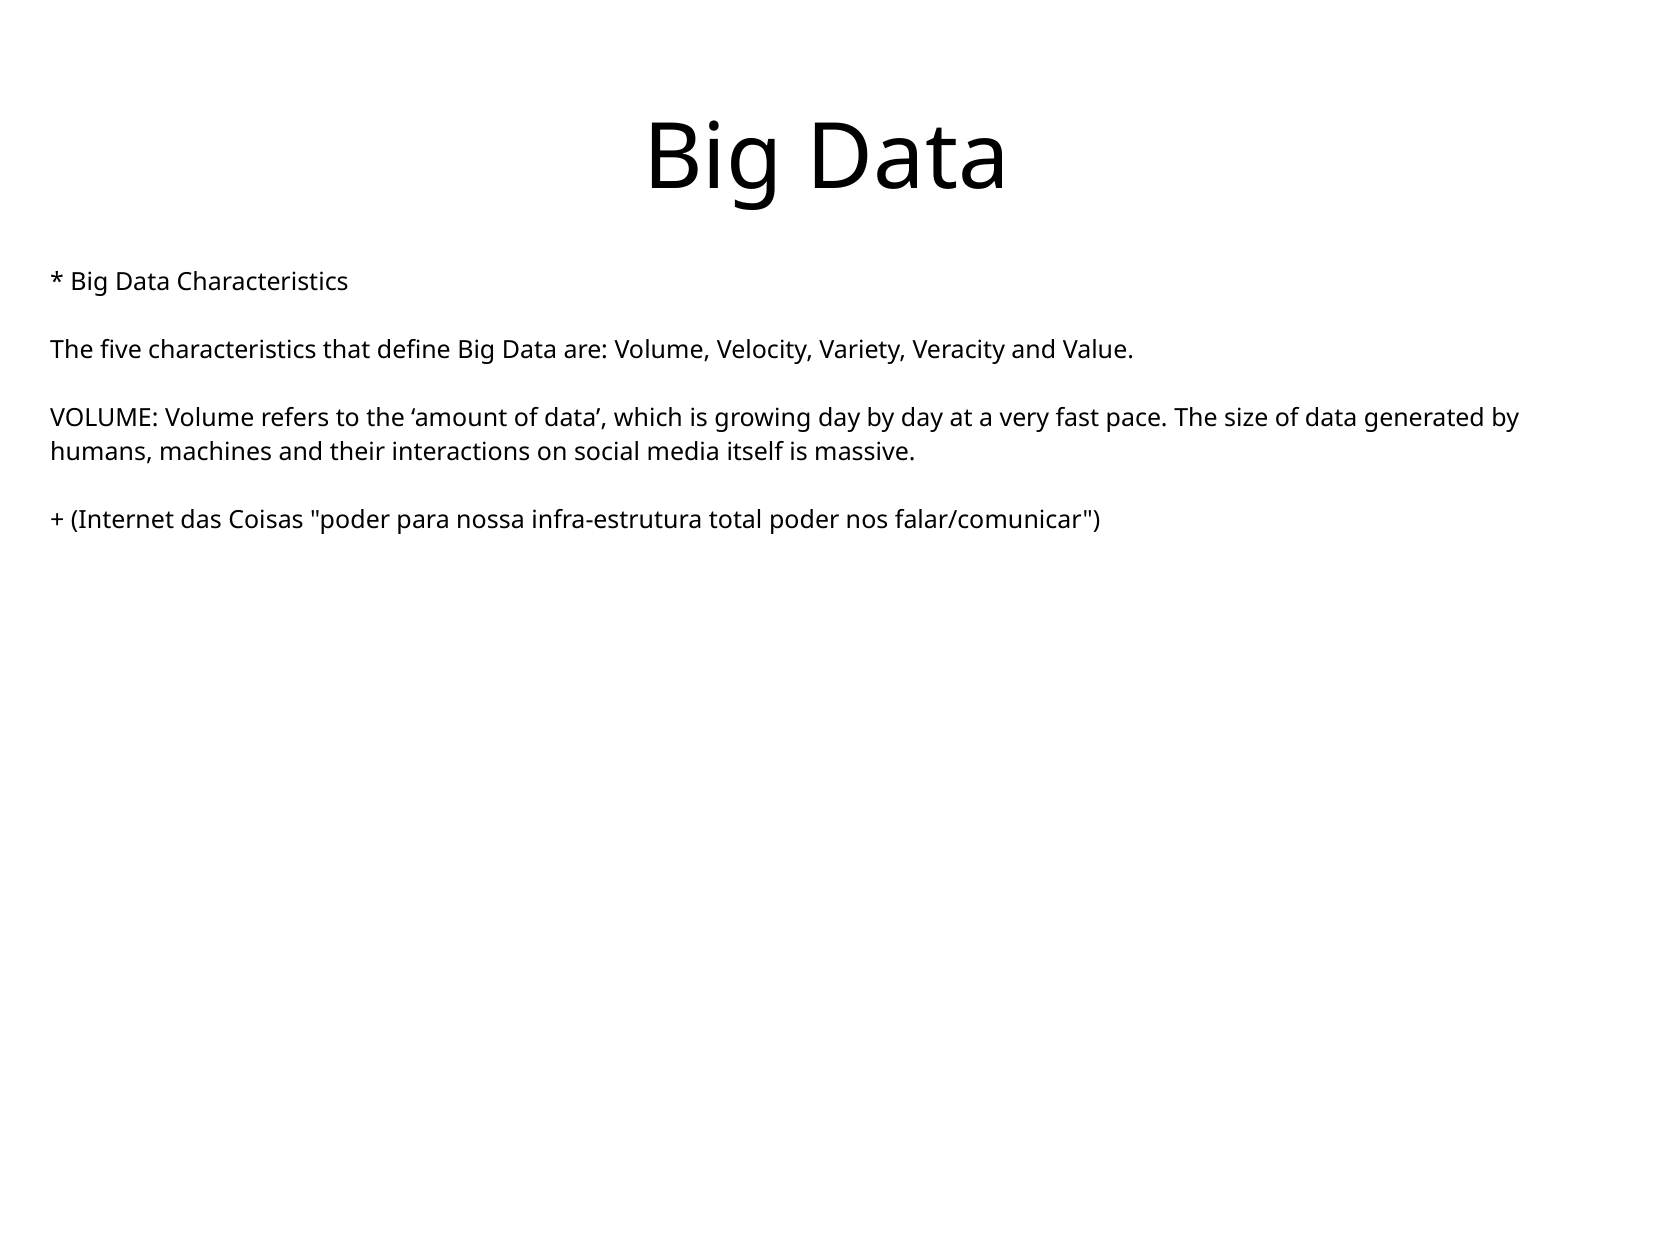

# Big Data
* Big Data Characteristics
The five characteristics that define Big Data are: Volume, Velocity, Variety, Veracity and Value.
VOLUME: Volume refers to the ‘amount of data’, which is growing day by day at a very fast pace. The size of data generated by humans, machines and their interactions on social media itself is massive.
+ (Internet das Coisas "poder para nossa infra-estrutura total poder nos falar/comunicar")